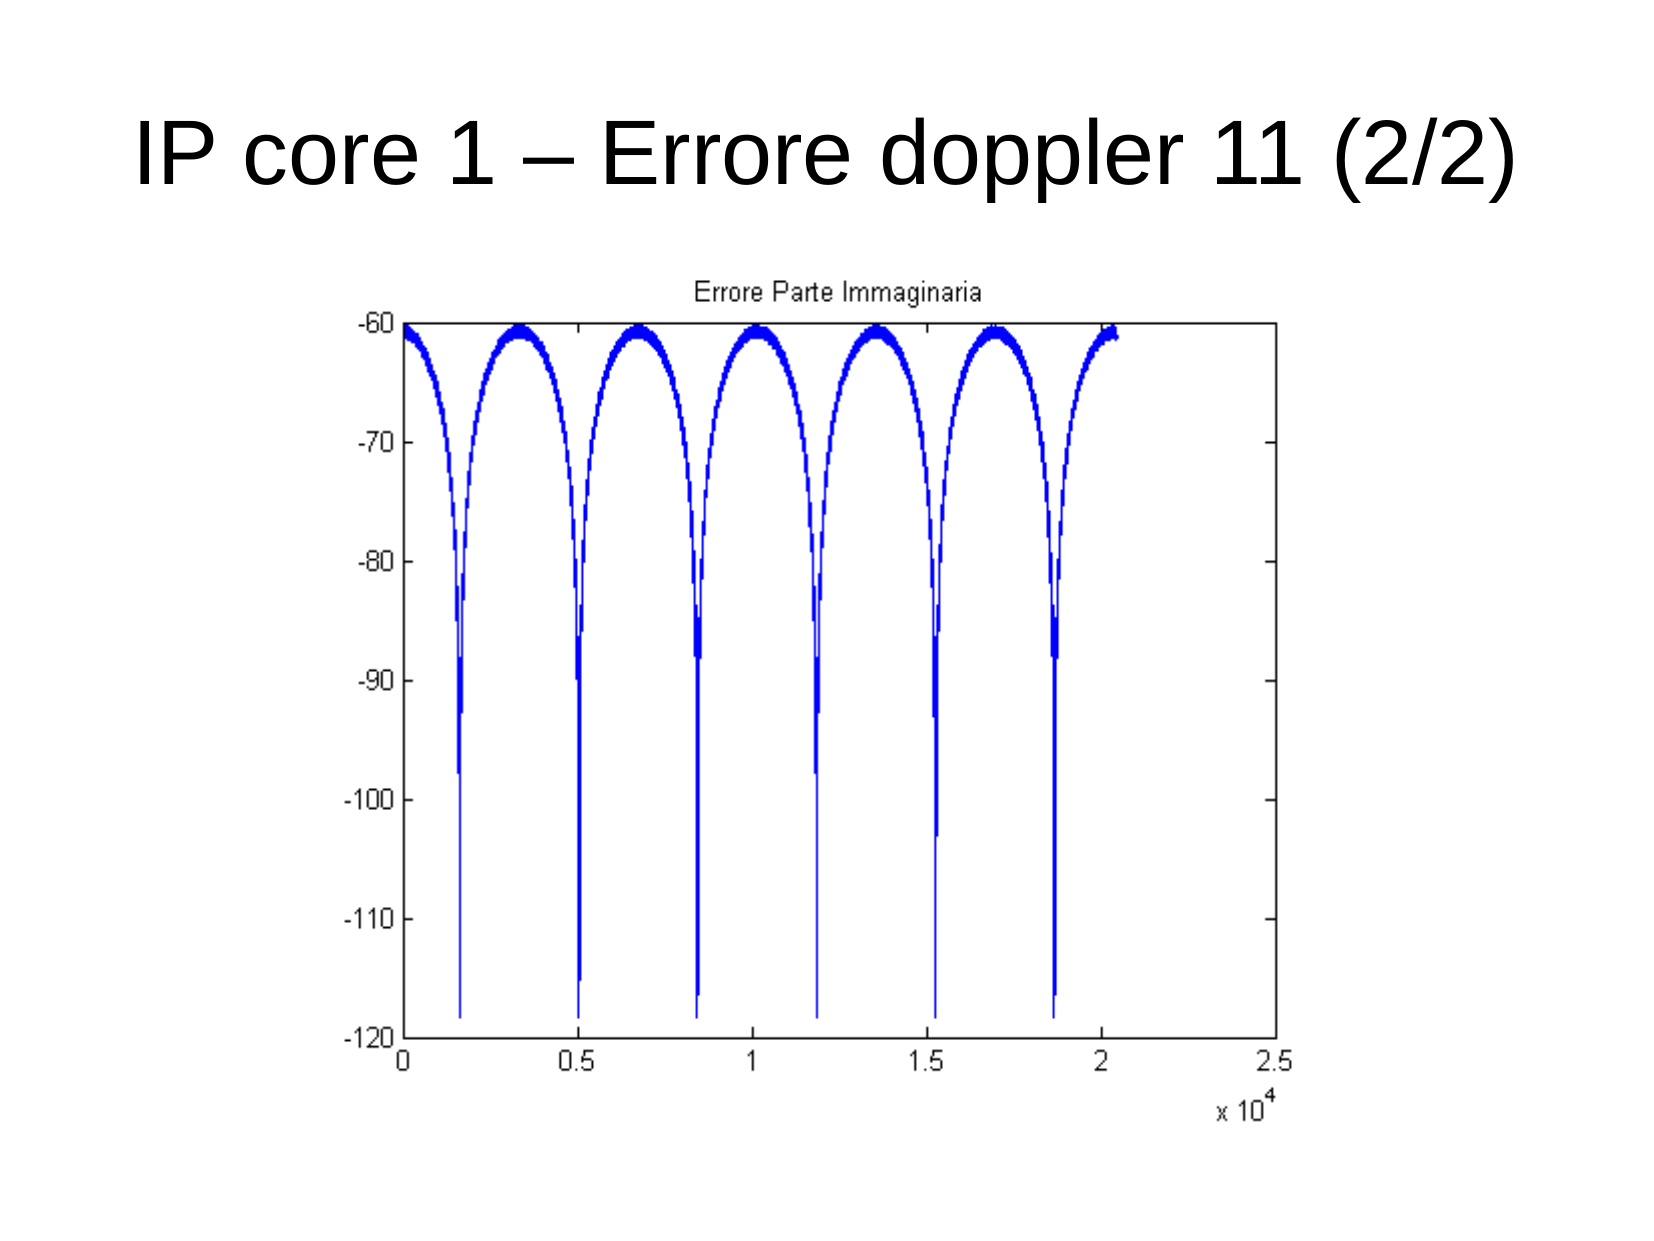

# IP core 1 – Errore doppler 11 (2/2)